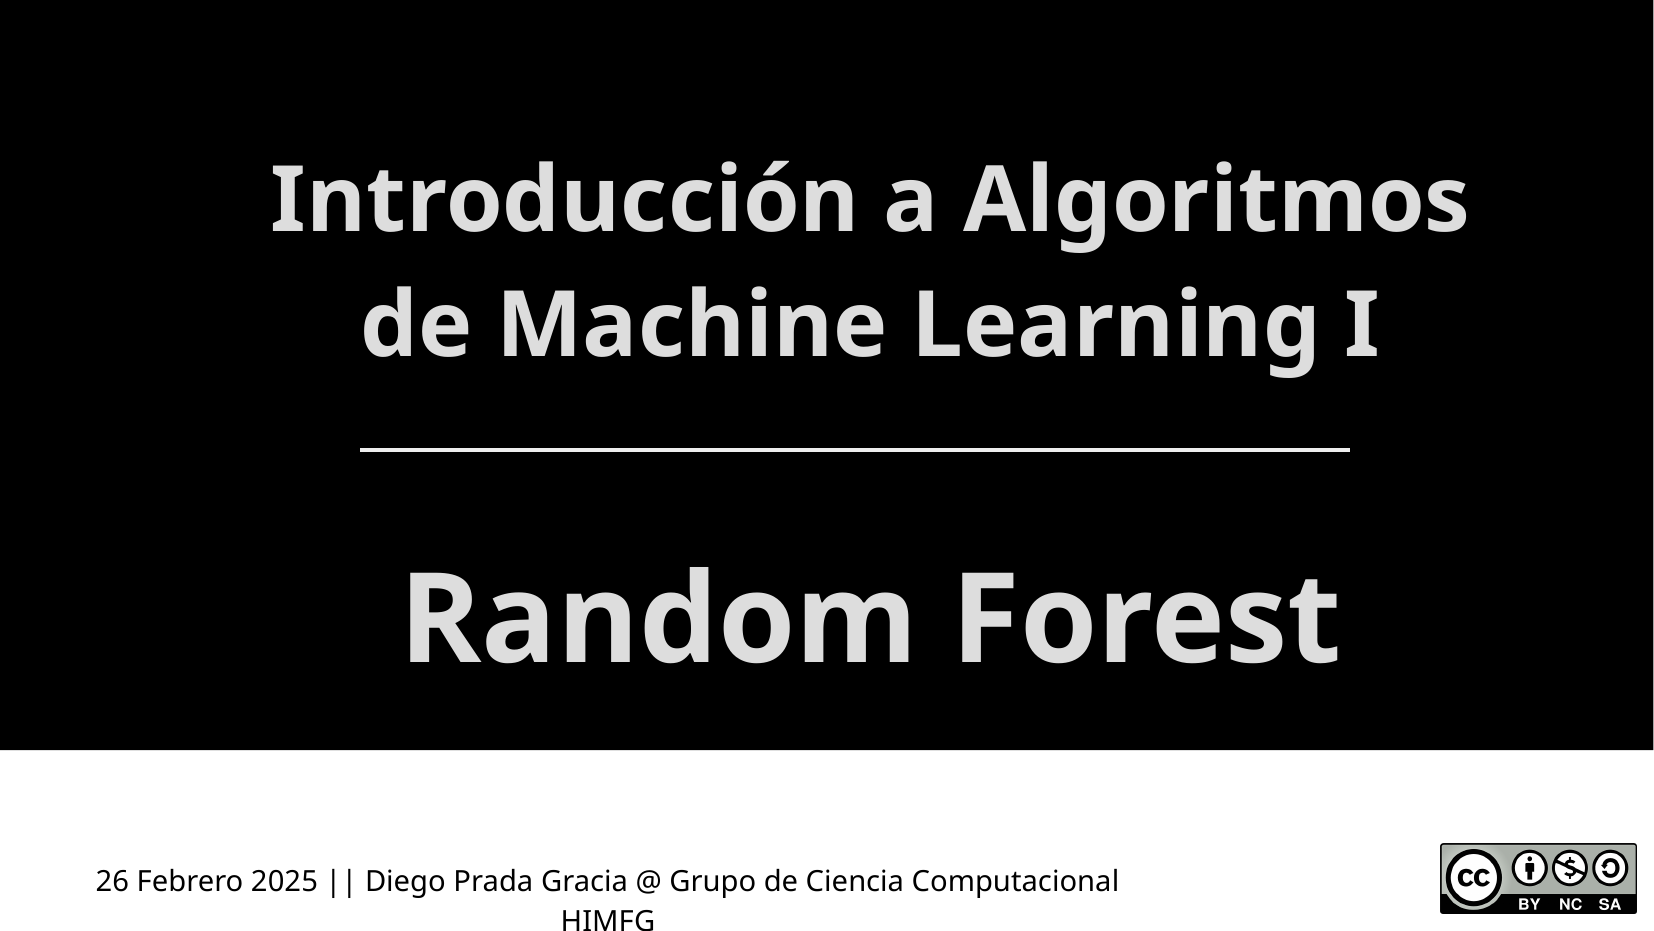

Introducción a Algoritmos de Machine Learning I
Random Forest
26 Febrero 2025 || Diego Prada Gracia @ Grupo de Ciencia Computacional HIMFG